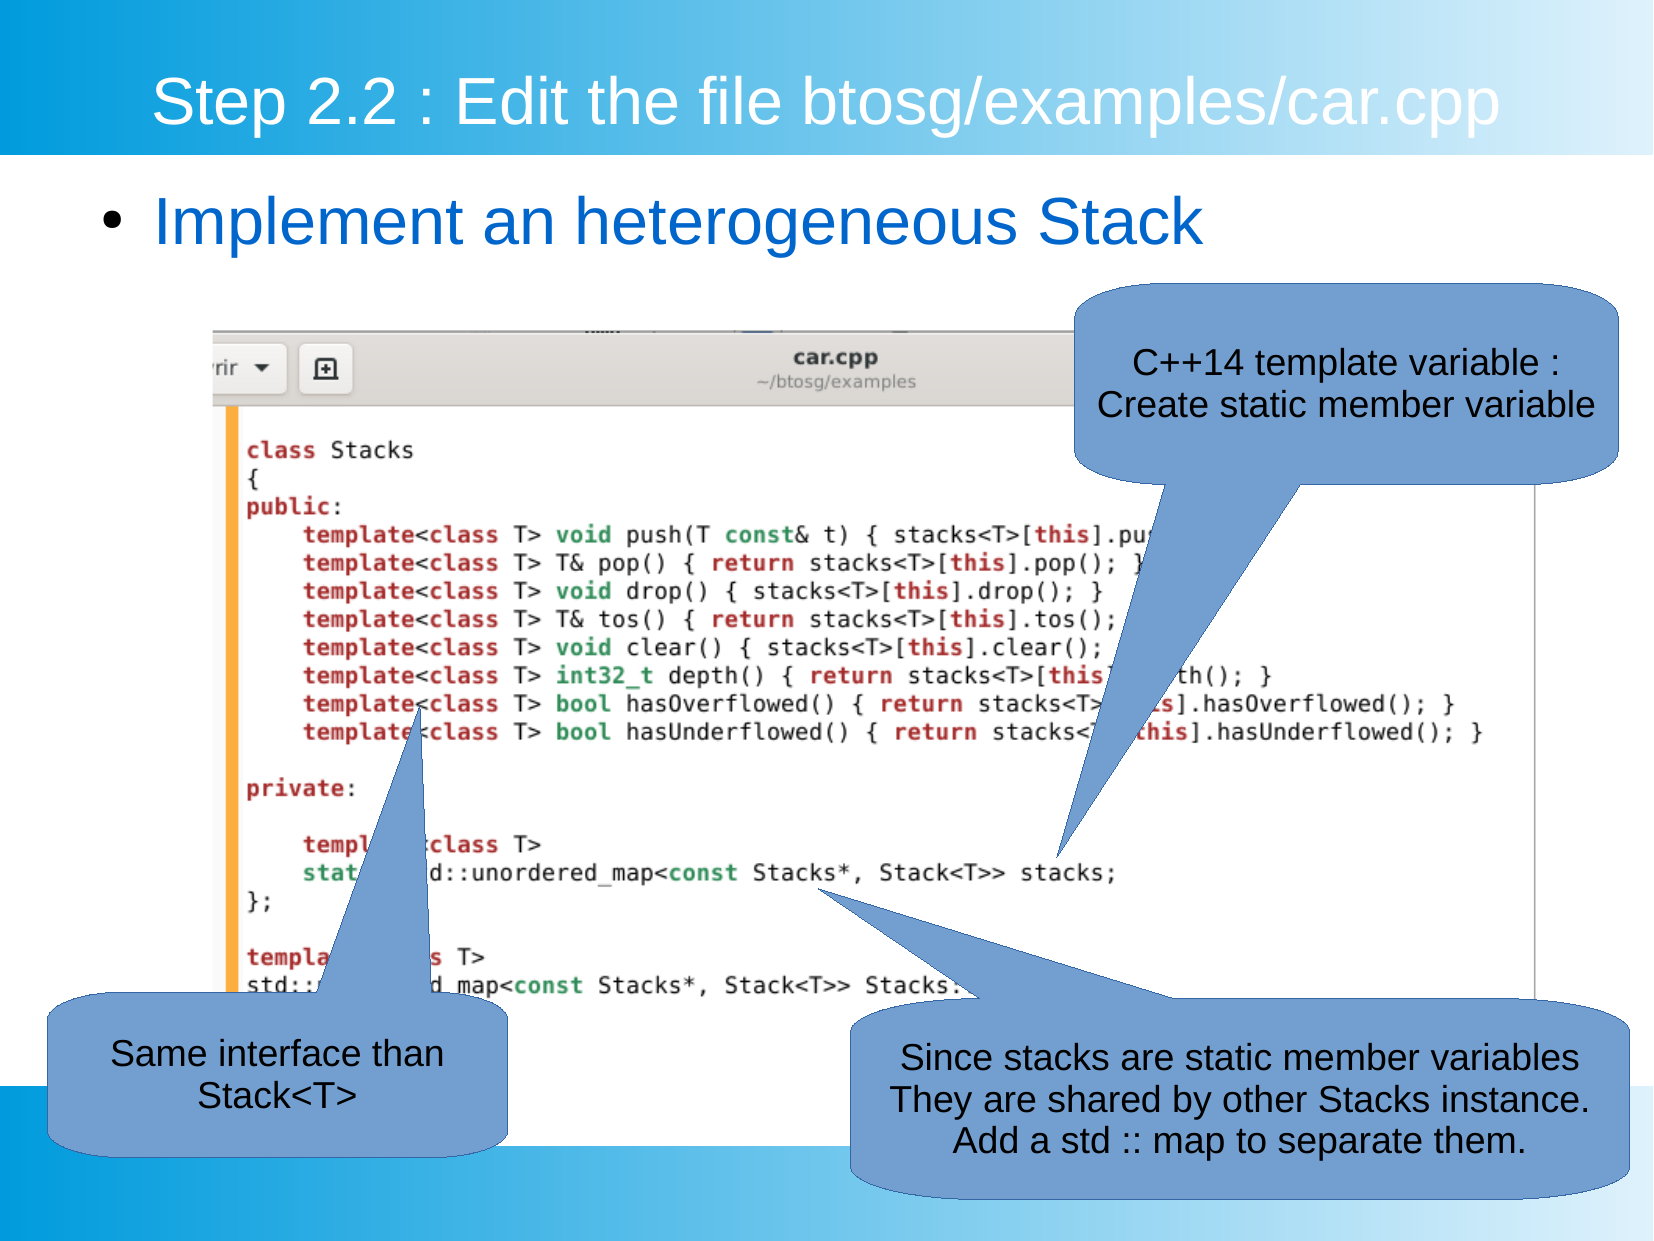

# Step 2.2 : Edit the file btosg/examples/car.cpp
Implement an heterogeneous Stack
C++14 template variable :
Create static member variable
Same interface than
Stack<T>
Since stacks are static member variables
They are shared by other Stacks instance.
Add a std :: map to separate them.